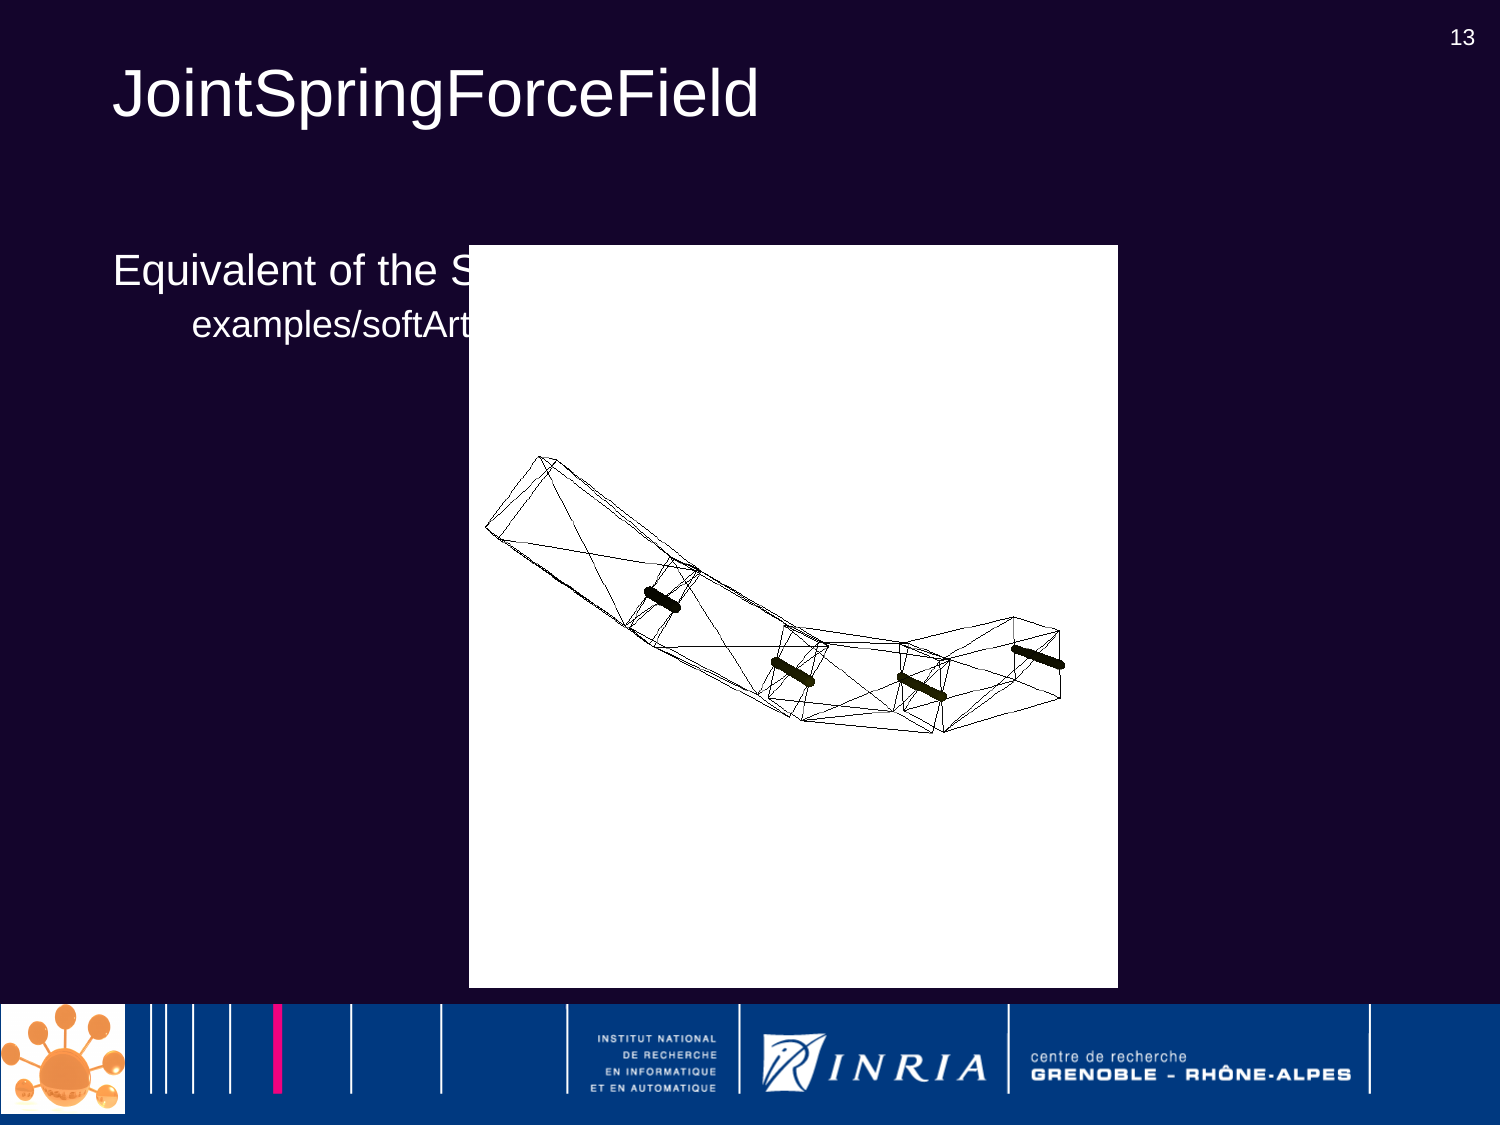

# JointSpringForceField
Equivalent of the SpringForceField but for Rigid
examples/softArticulations.scn